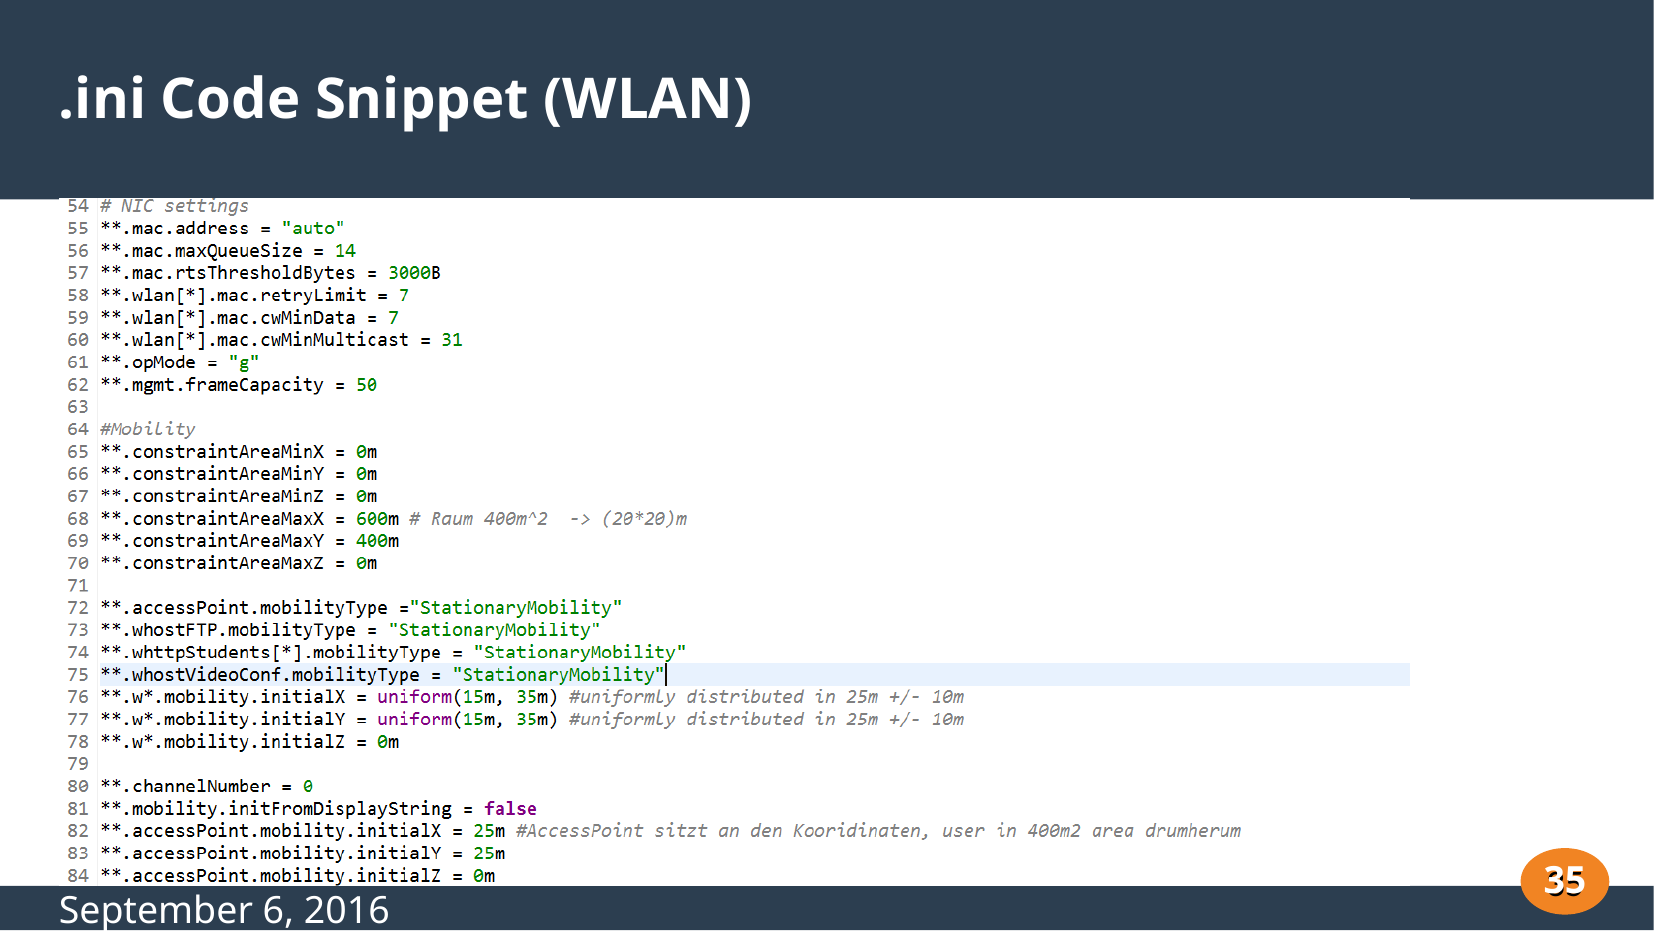

# .ini Code Snippet (WLAN)
September 6, 2016